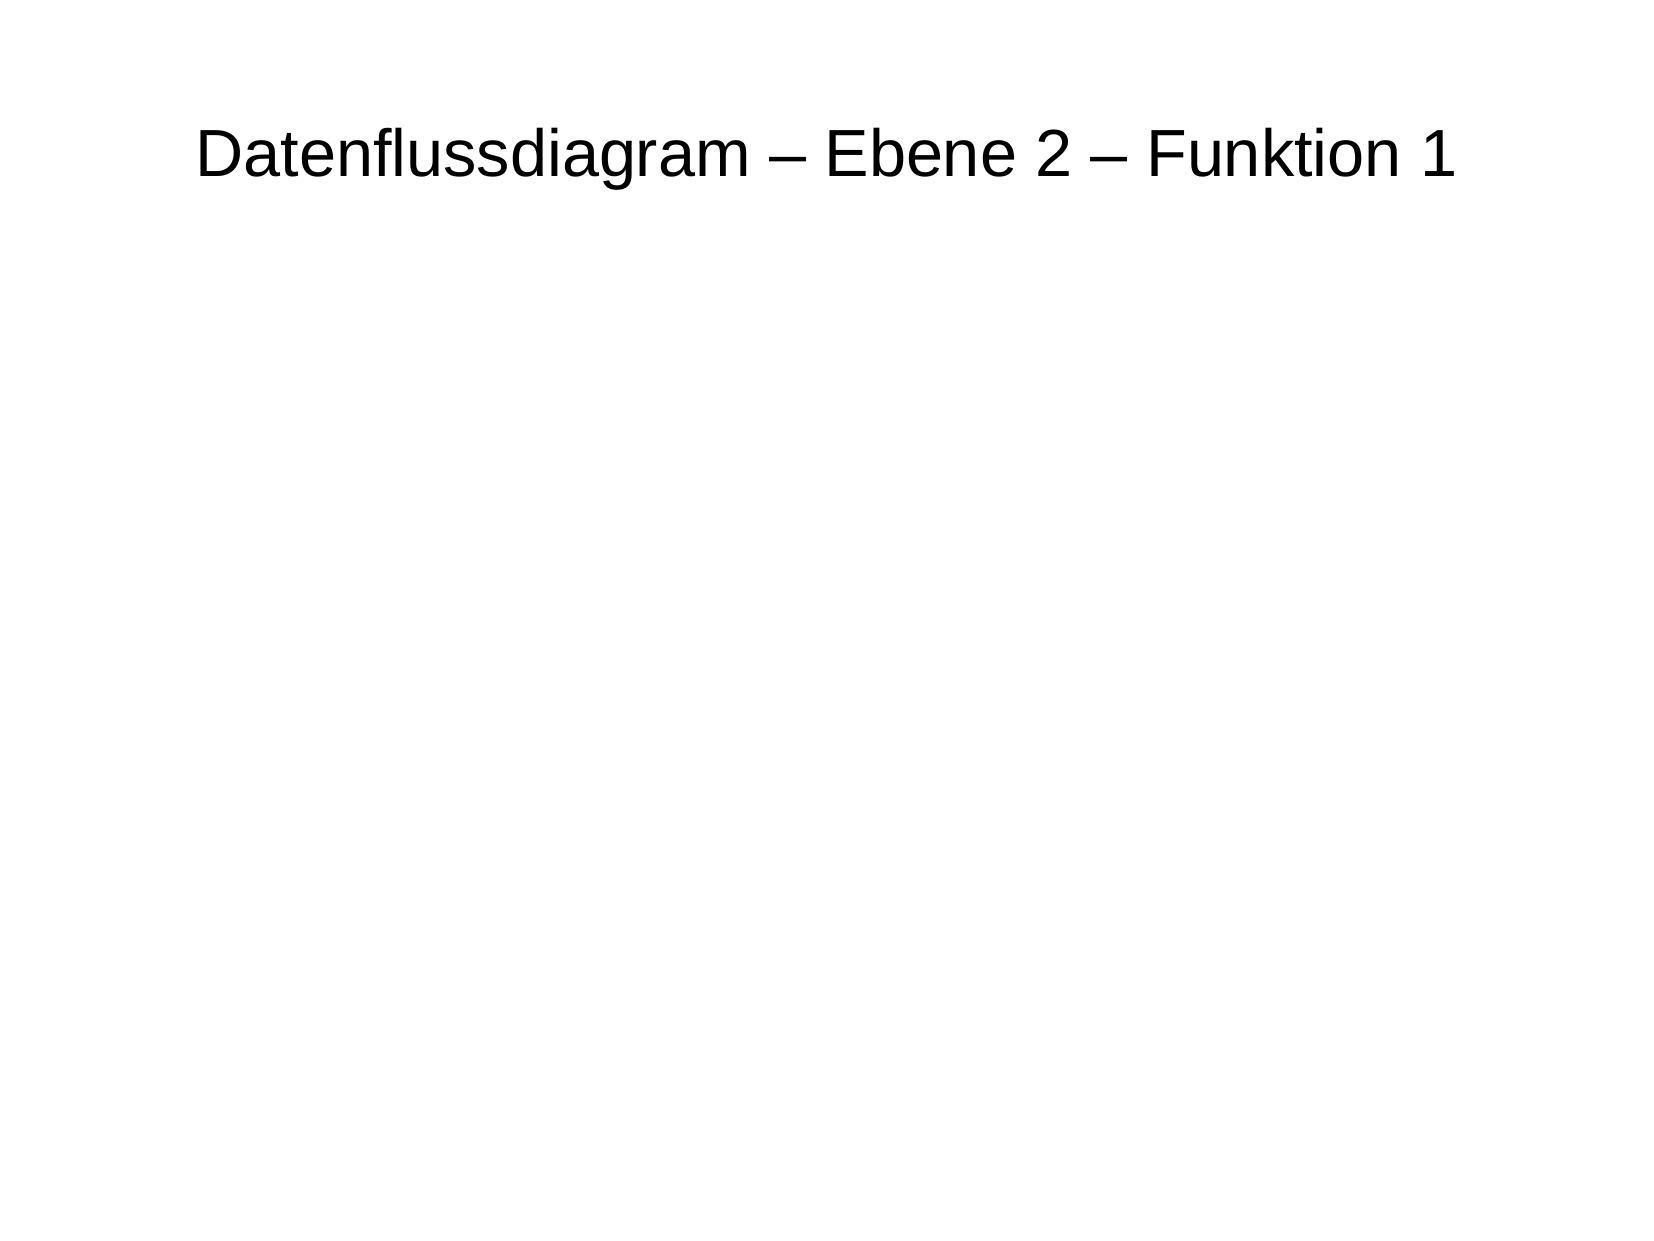

# Datenflussdiagram – Ebene 2 – Funktion 1